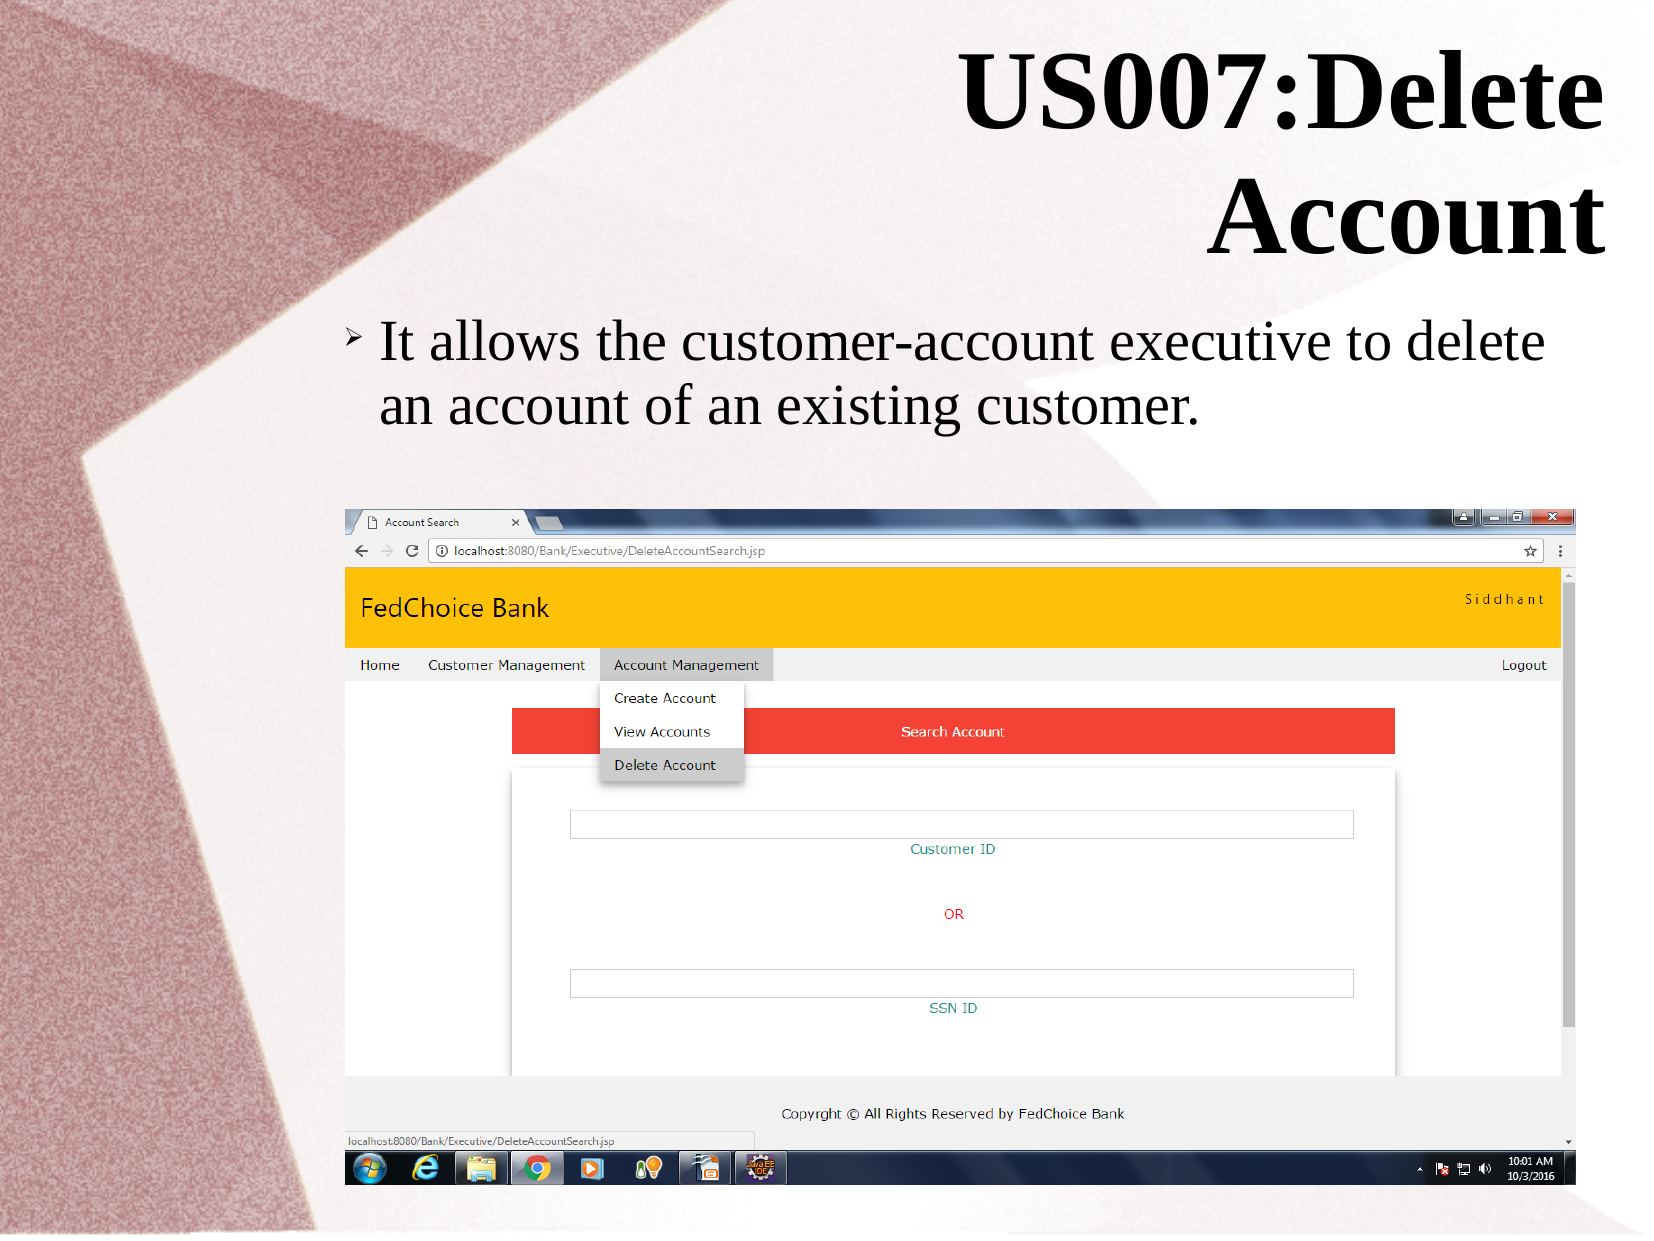

# US007:Delete Account
It allows the customer-account executive to delete
an account of an existing customer.